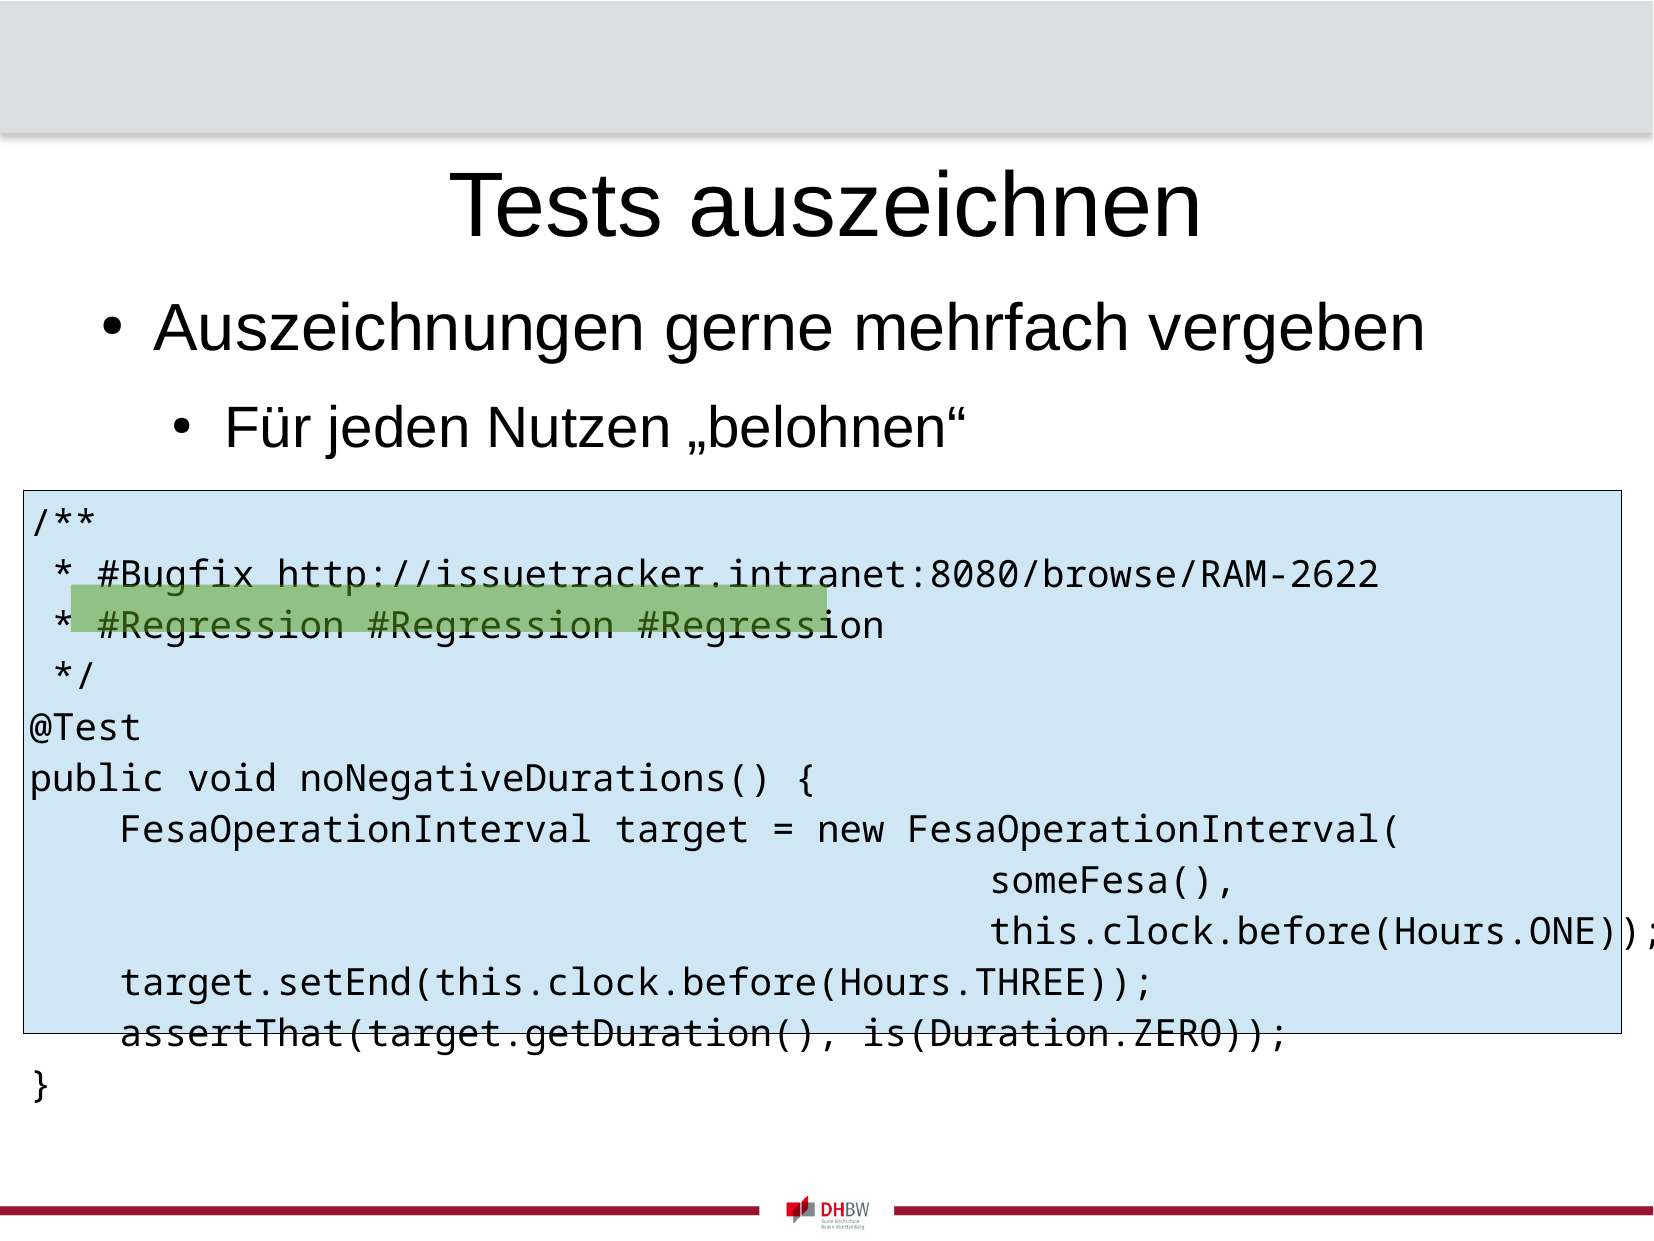

# Tests auszeichnen
Auszeichnungen gerne mehrfach vergeben
Für jeden Nutzen „belohnen“
/**
 * #Bugfix http://issuetracker.intranet:8080/browse/RAM-2622
 * #Regression #Regression #Regression
 */
@Test
public void noNegativeDurations() {
 FesaOperationInterval target = new FesaOperationInterval(
													someFesa(),
													this.clock.before(Hours.ONE));
 target.setEnd(this.clock.before(Hours.THREE));
 assertThat(target.getDuration(), is(Duration.ZERO));
}